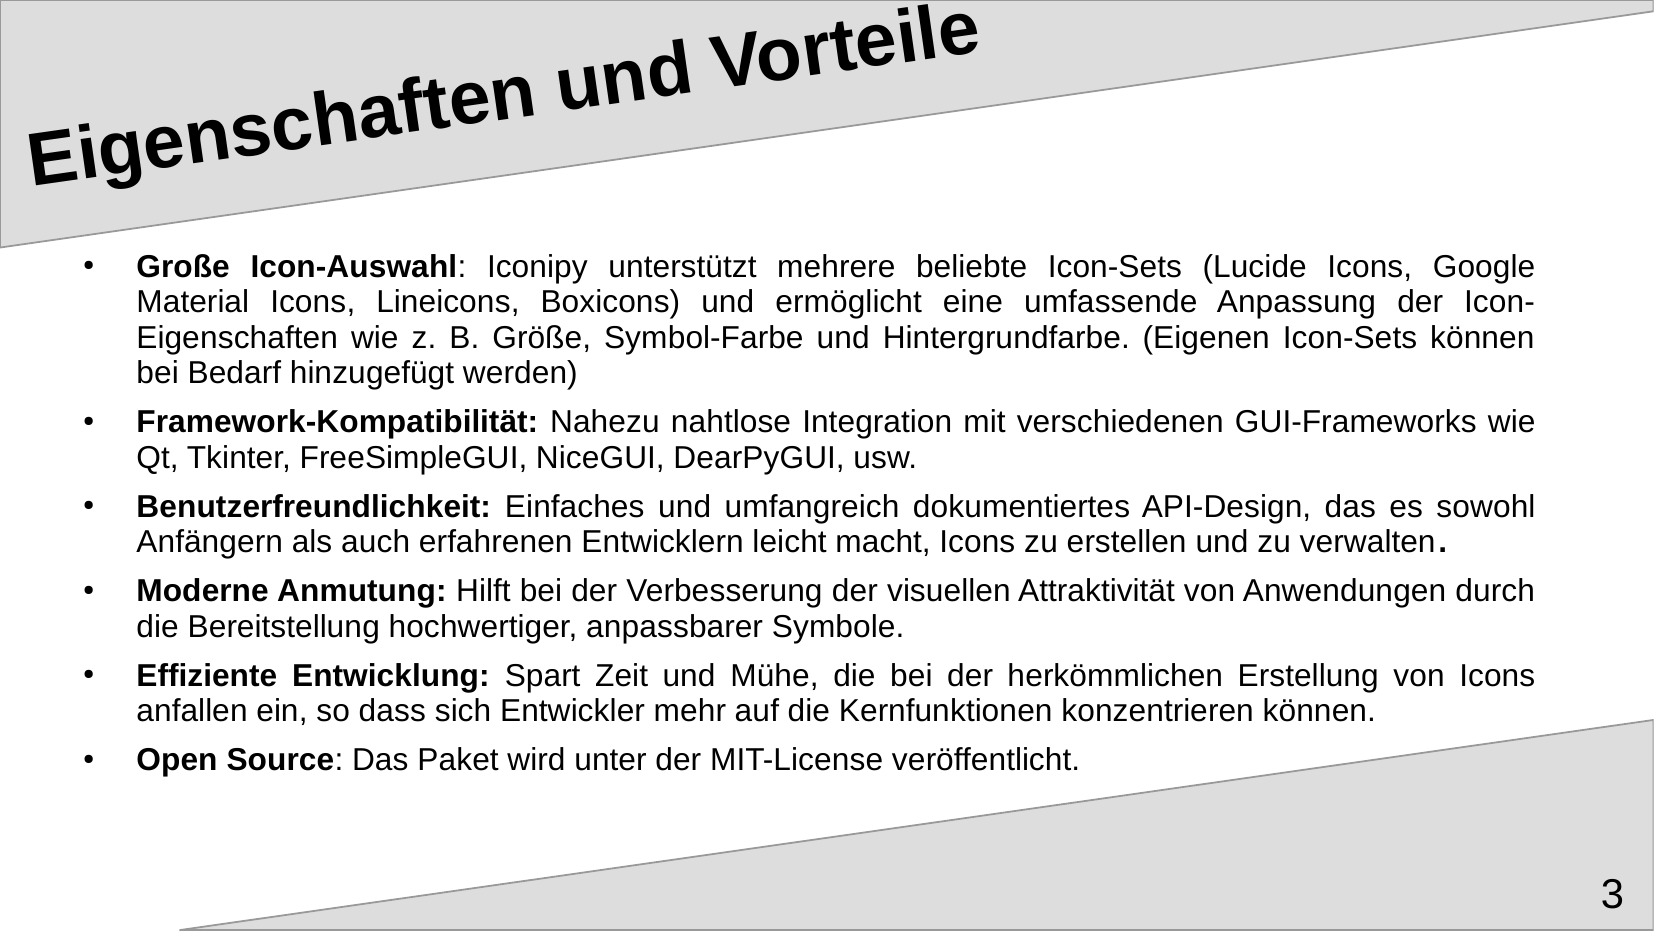

# Eigenschaften und Vorteile
Große Icon-Auswahl: Iconipy unterstützt mehrere beliebte Icon-Sets (Lucide Icons, Google Material Icons, Lineicons, Boxicons) und ermöglicht eine umfassende Anpassung der Icon-Eigenschaften wie z. B. Größe, Symbol-Farbe und Hintergrundfarbe. (Eigenen Icon-Sets können bei Bedarf hinzugefügt werden)
Framework-Kompatibilität: Nahezu nahtlose Integration mit verschiedenen GUI-Frameworks wie Qt, Tkinter, FreeSimpleGUI, NiceGUI, DearPyGUI, usw.
Benutzerfreundlichkeit: Einfaches und umfangreich dokumentiertes API-Design, das es sowohl Anfängern als auch erfahrenen Entwicklern leicht macht, Icons zu erstellen und zu verwalten.
Moderne Anmutung: Hilft bei der Verbesserung der visuellen Attraktivität von Anwendungen durch die Bereitstellung hochwertiger, anpassbarer Symbole.
Effiziente Entwicklung: Spart Zeit und Mühe, die bei der herkömmlichen Erstellung von Icons anfallen ein, so dass sich Entwickler mehr auf die Kernfunktionen konzentrieren können.
Open Source: Das Paket wird unter der MIT-License veröffentlicht.
3